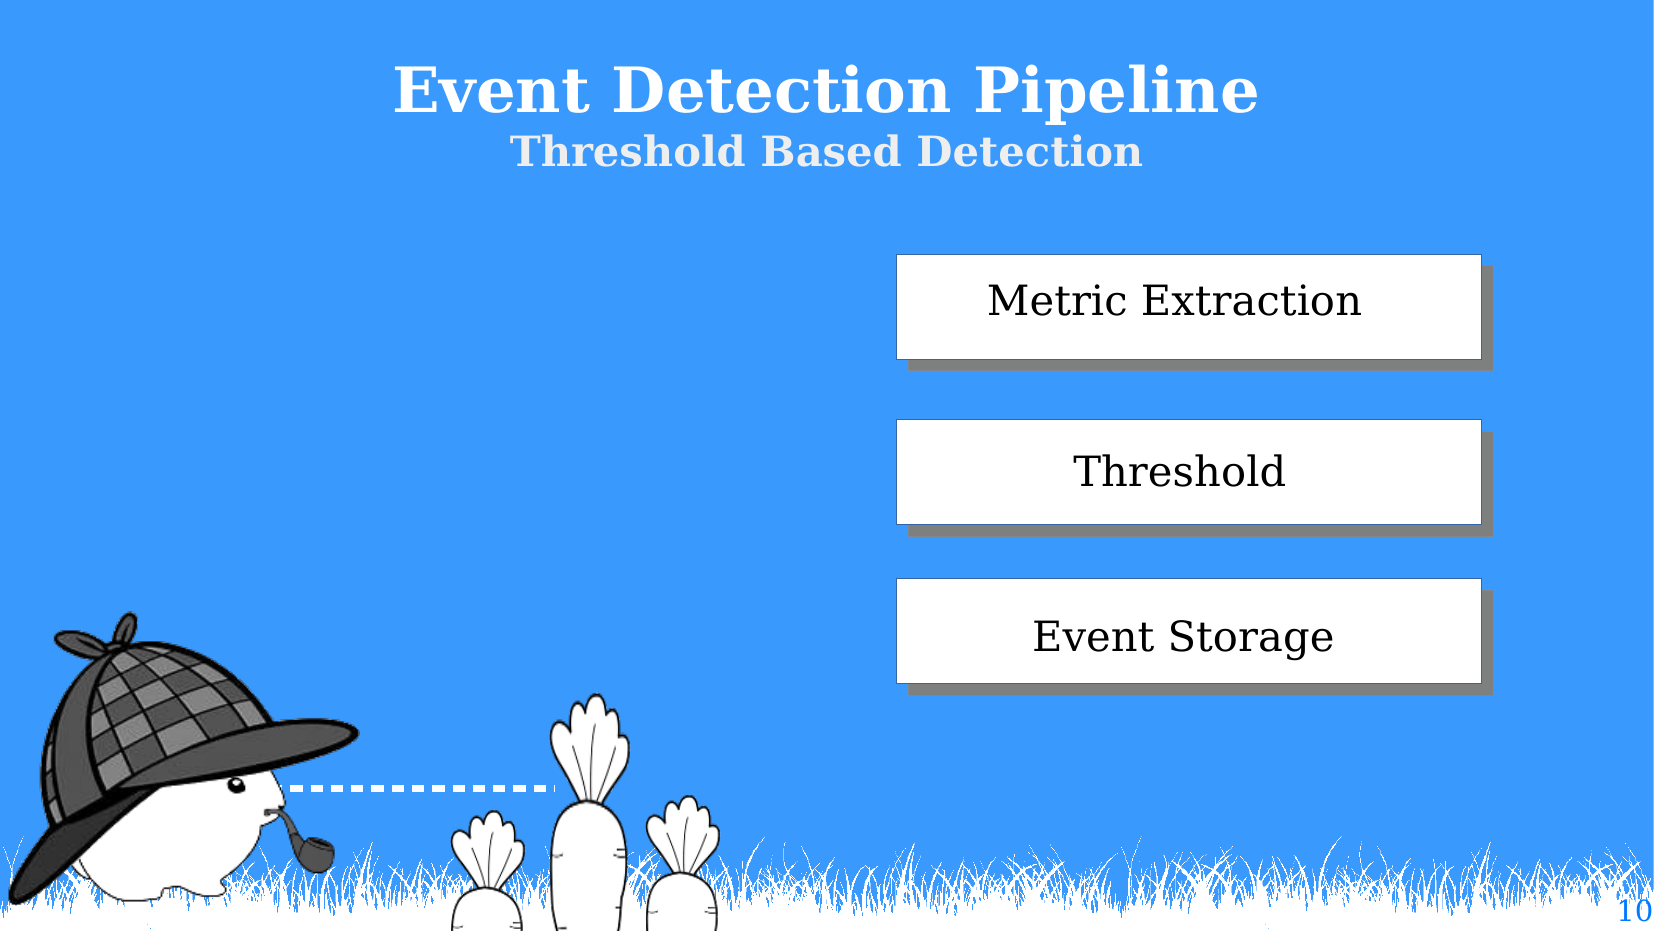

# Event Detection Pipeline Threshold Based Detection
Metric Extraction
Threshold
Event Storage
10